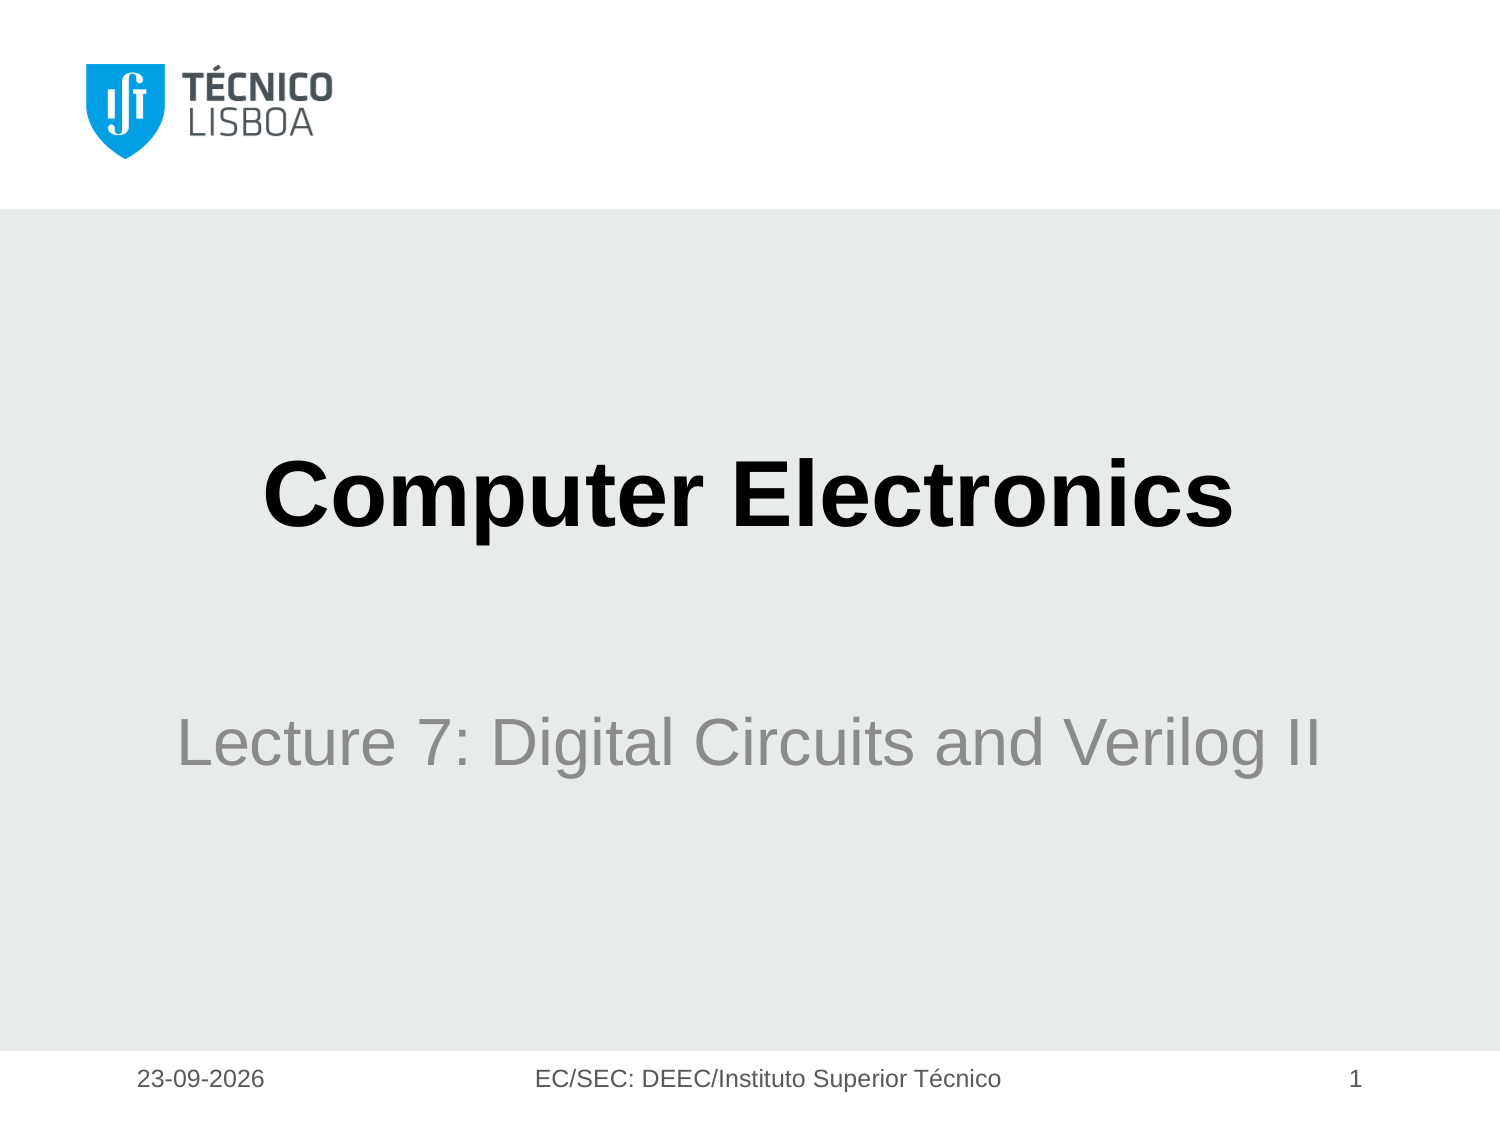

Computer Electronics
# Lecture 7: Digital Circuits and Verilog II
EC/SEC: DEEC/Instituto Superior Técnico
1